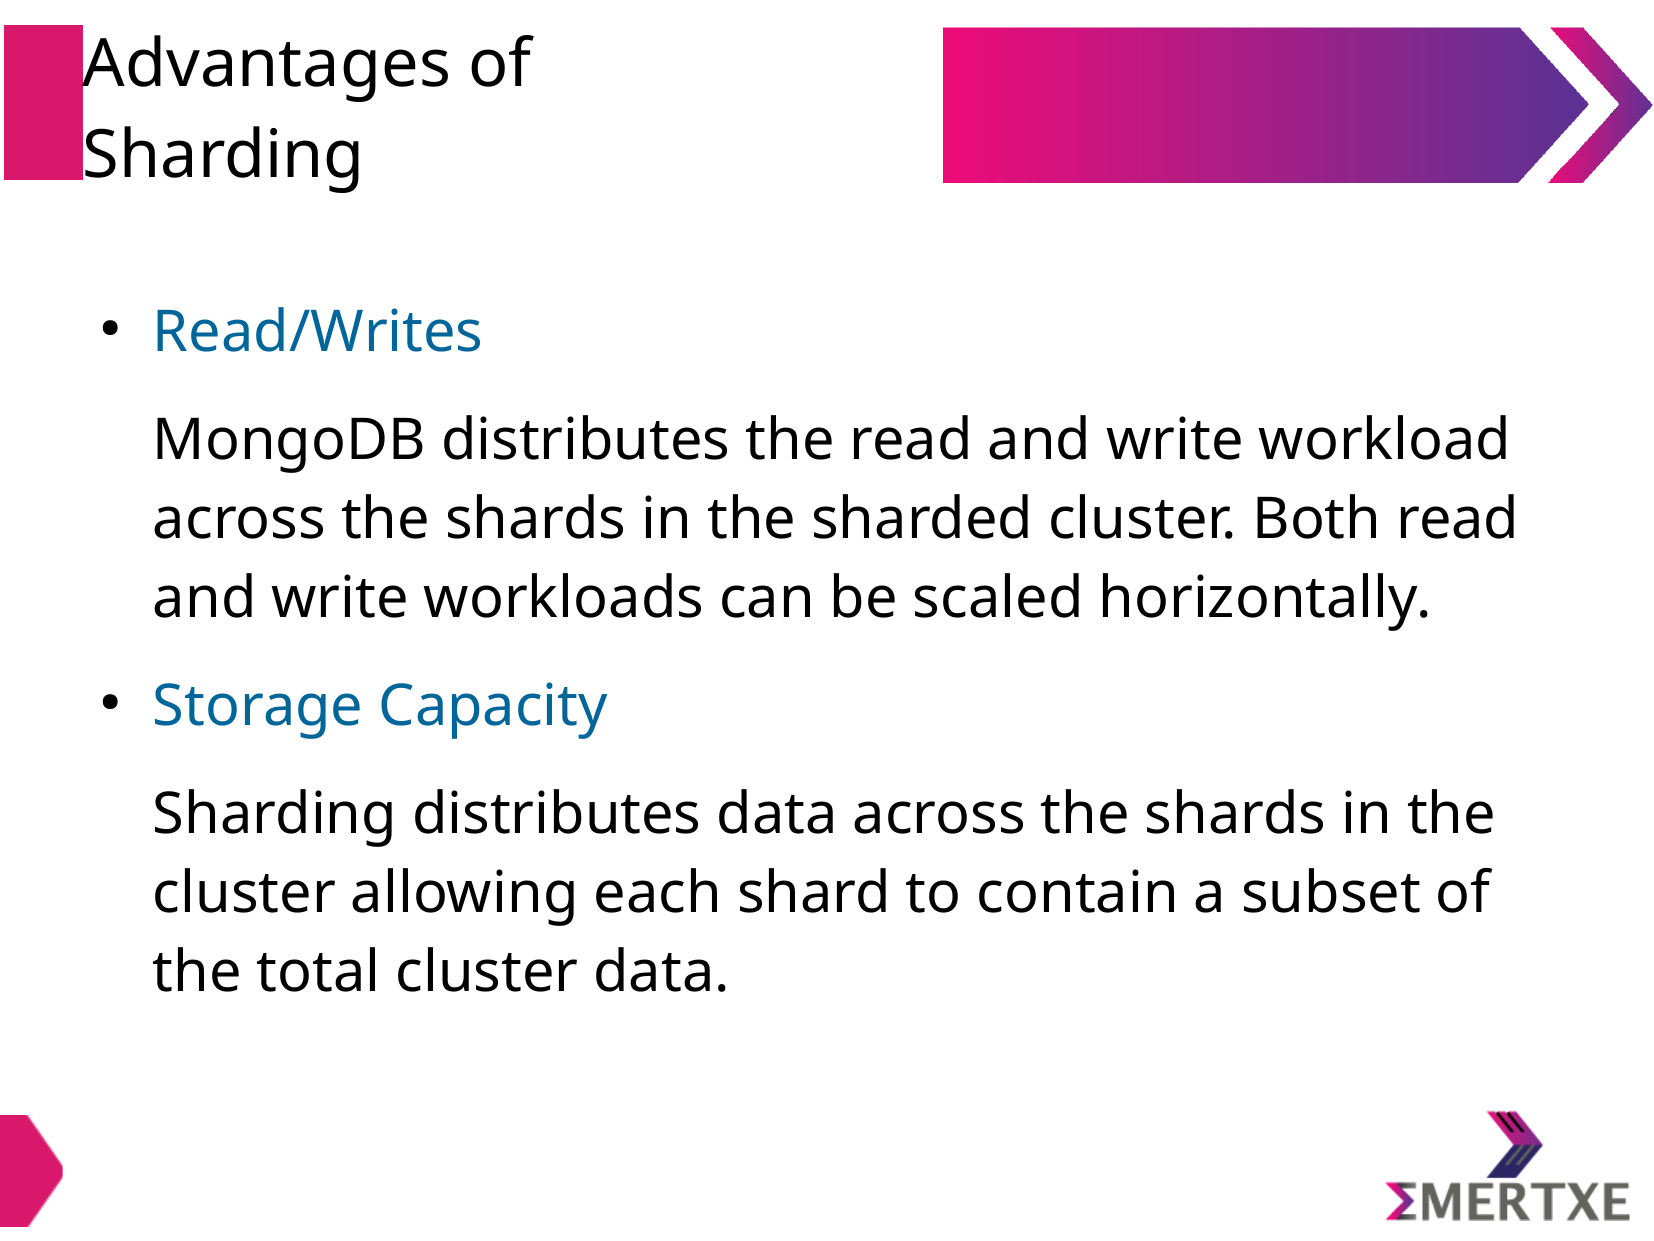

# Advantages of Sharding
Read/Writes
MongoDB distributes the read and write workload across the shards in the sharded cluster. Both read and write workloads can be scaled horizontally.
Storage Capacity
Sharding distributes data across the shards in the cluster allowing each shard to contain a subset of the total cluster data.